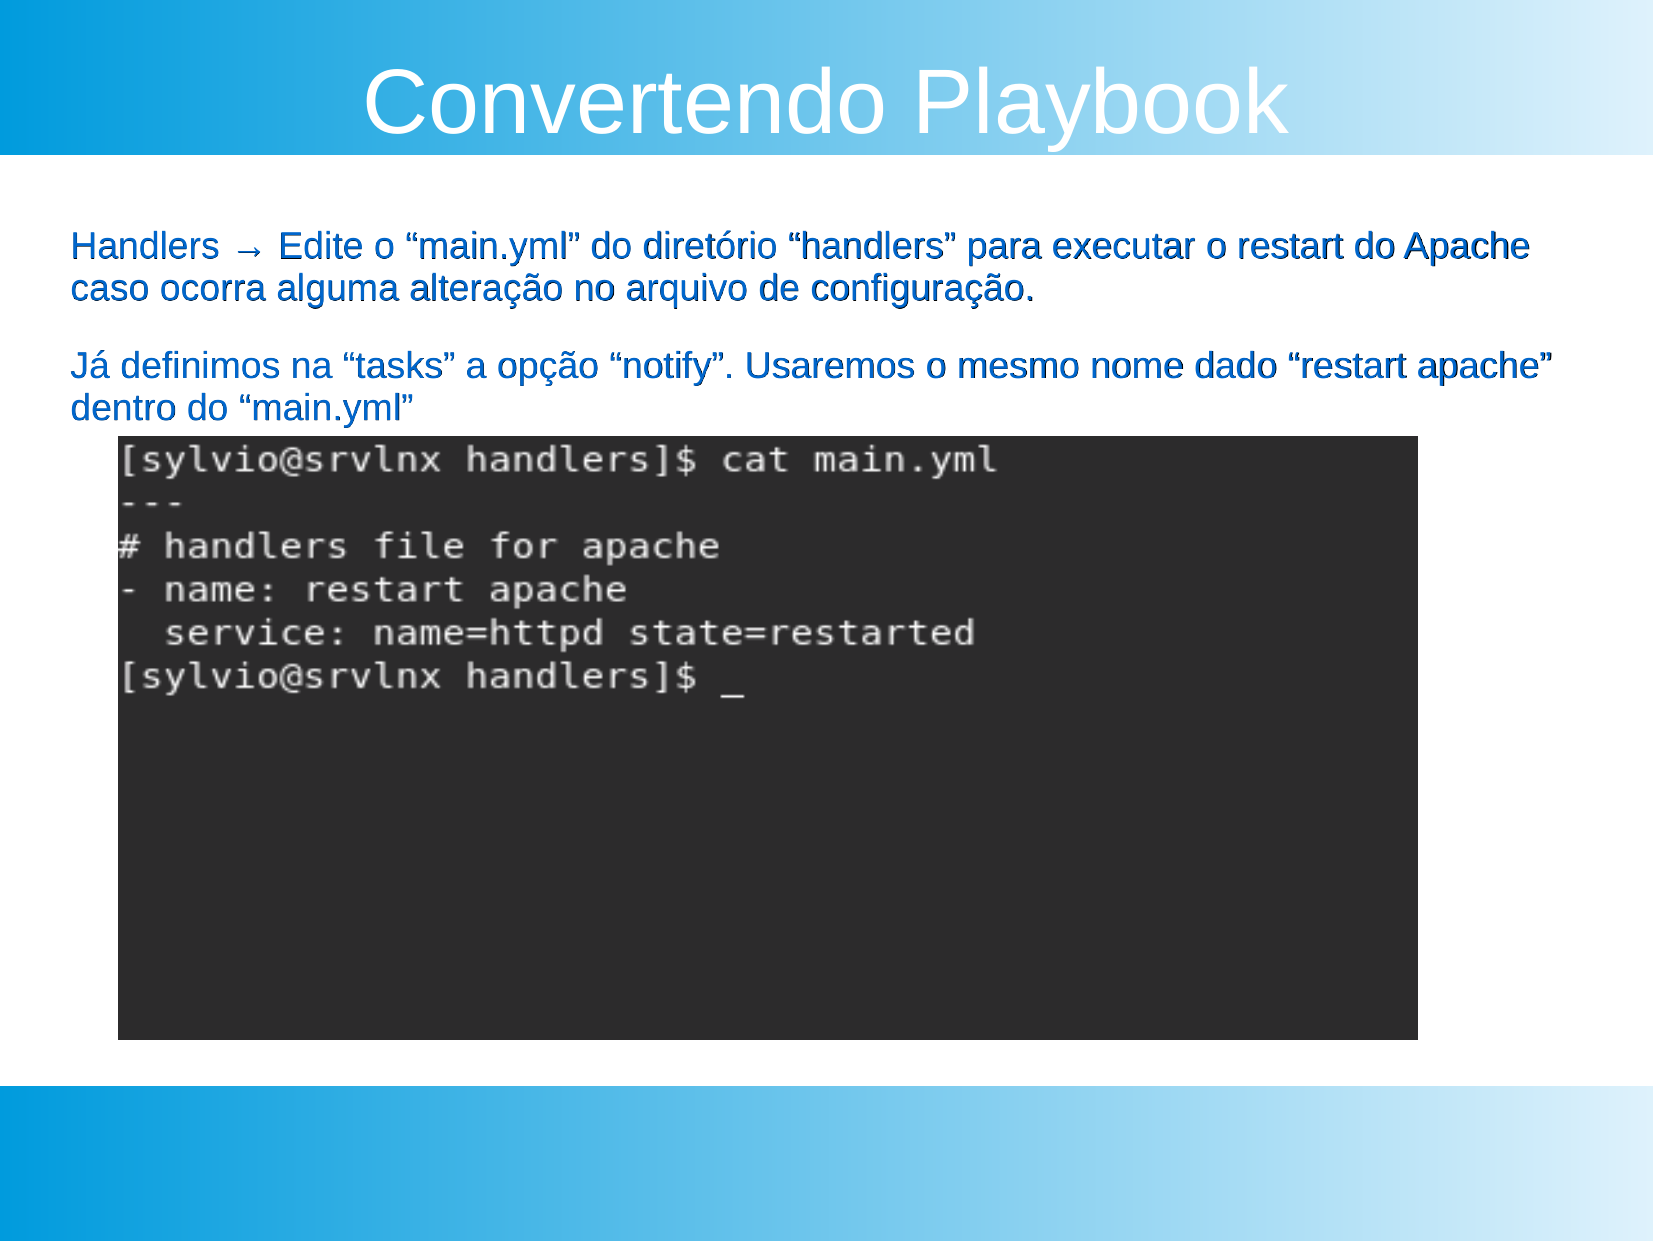

# Convertendo Playbook
Handlers → Edite o “main.yml” do diretório “handlers” para executar o restart do Apache caso ocorra alguma alteração no arquivo de configuração.
Já definimos na “tasks” a opção “notify”. Usaremos o mesmo nome dado “restart apache” dentro do “main.yml”